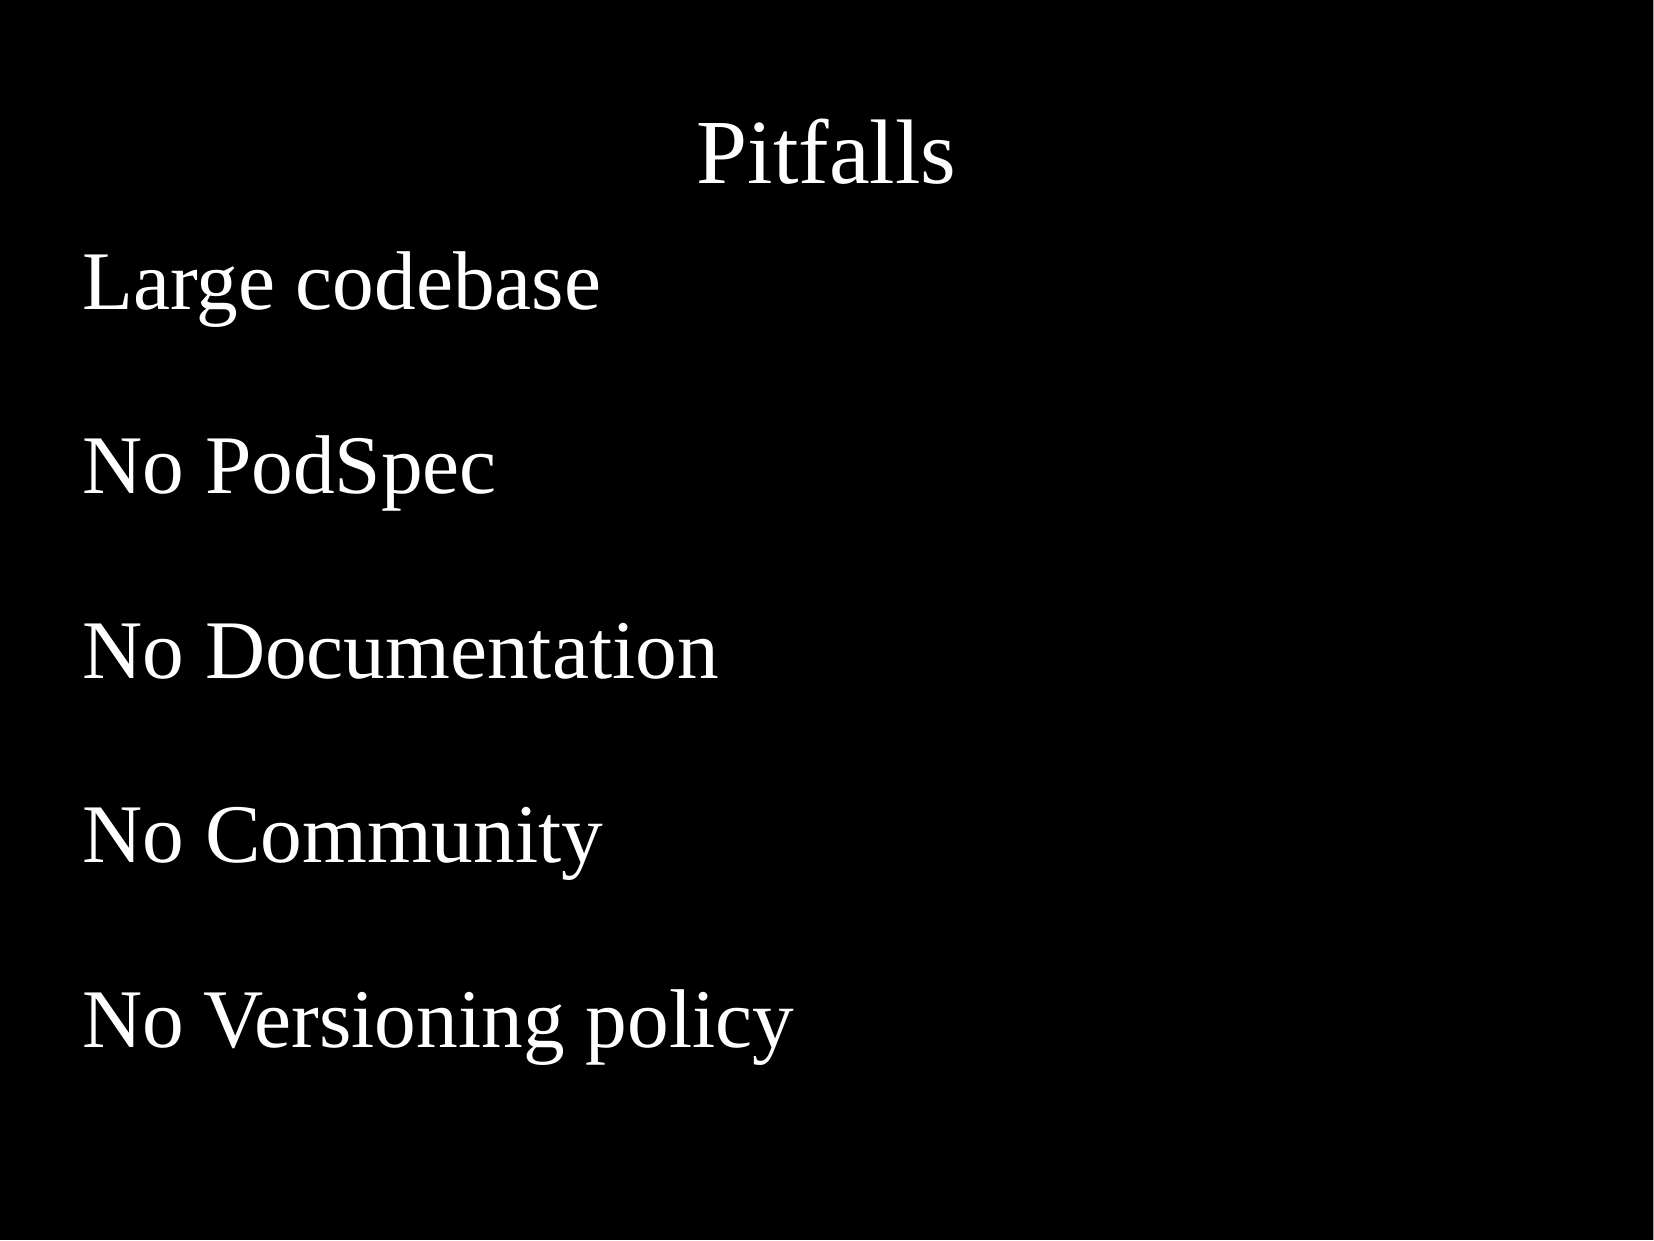

# Pitfalls
Large codebase
No PodSpec
No Documentation
No Community
No Versioning policy